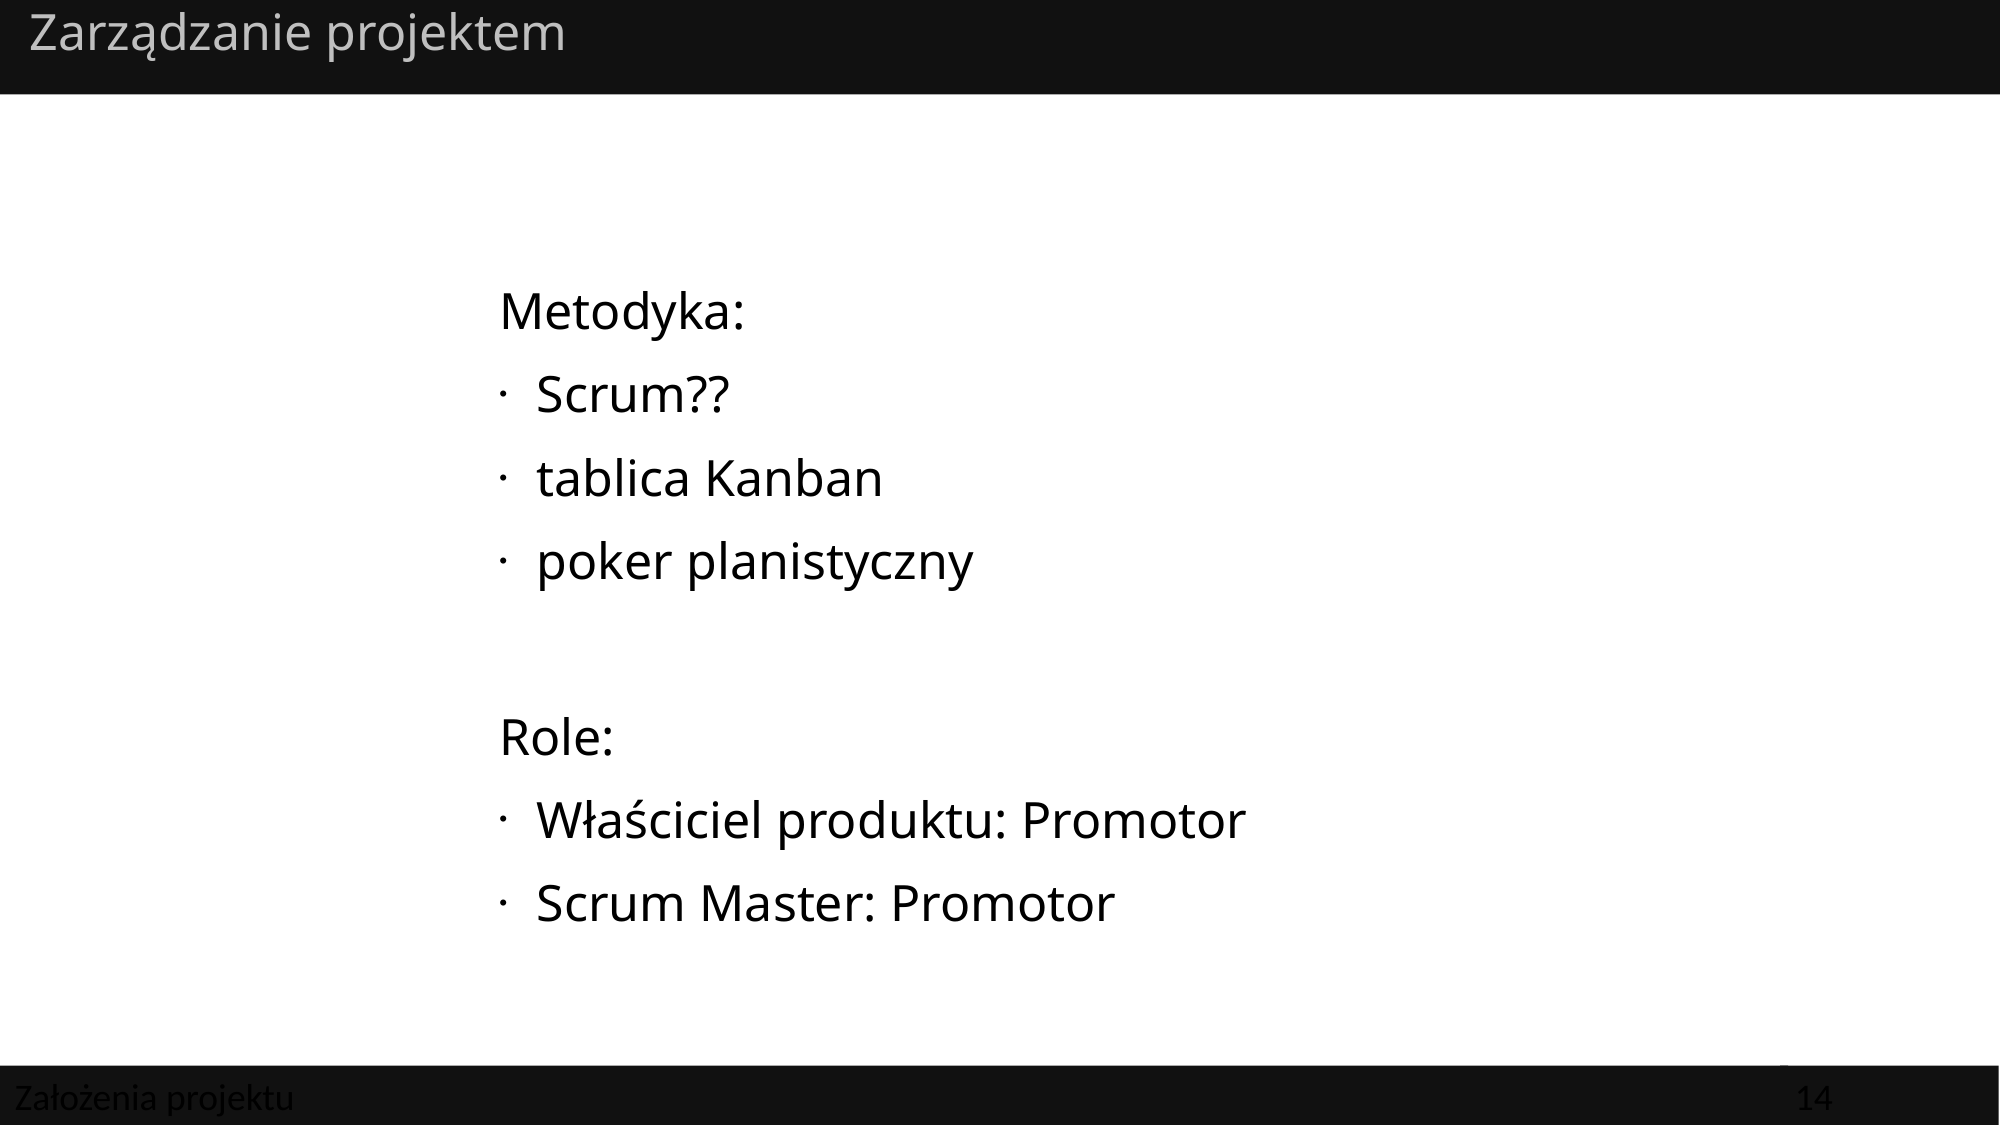

# Zarządzanie projektem
Metodyka:
Scrum??
tablica Kanban
poker planistyczny
Role:
Właściciel produktu: Promotor
Scrum Master: Promotor
Założenia projektu